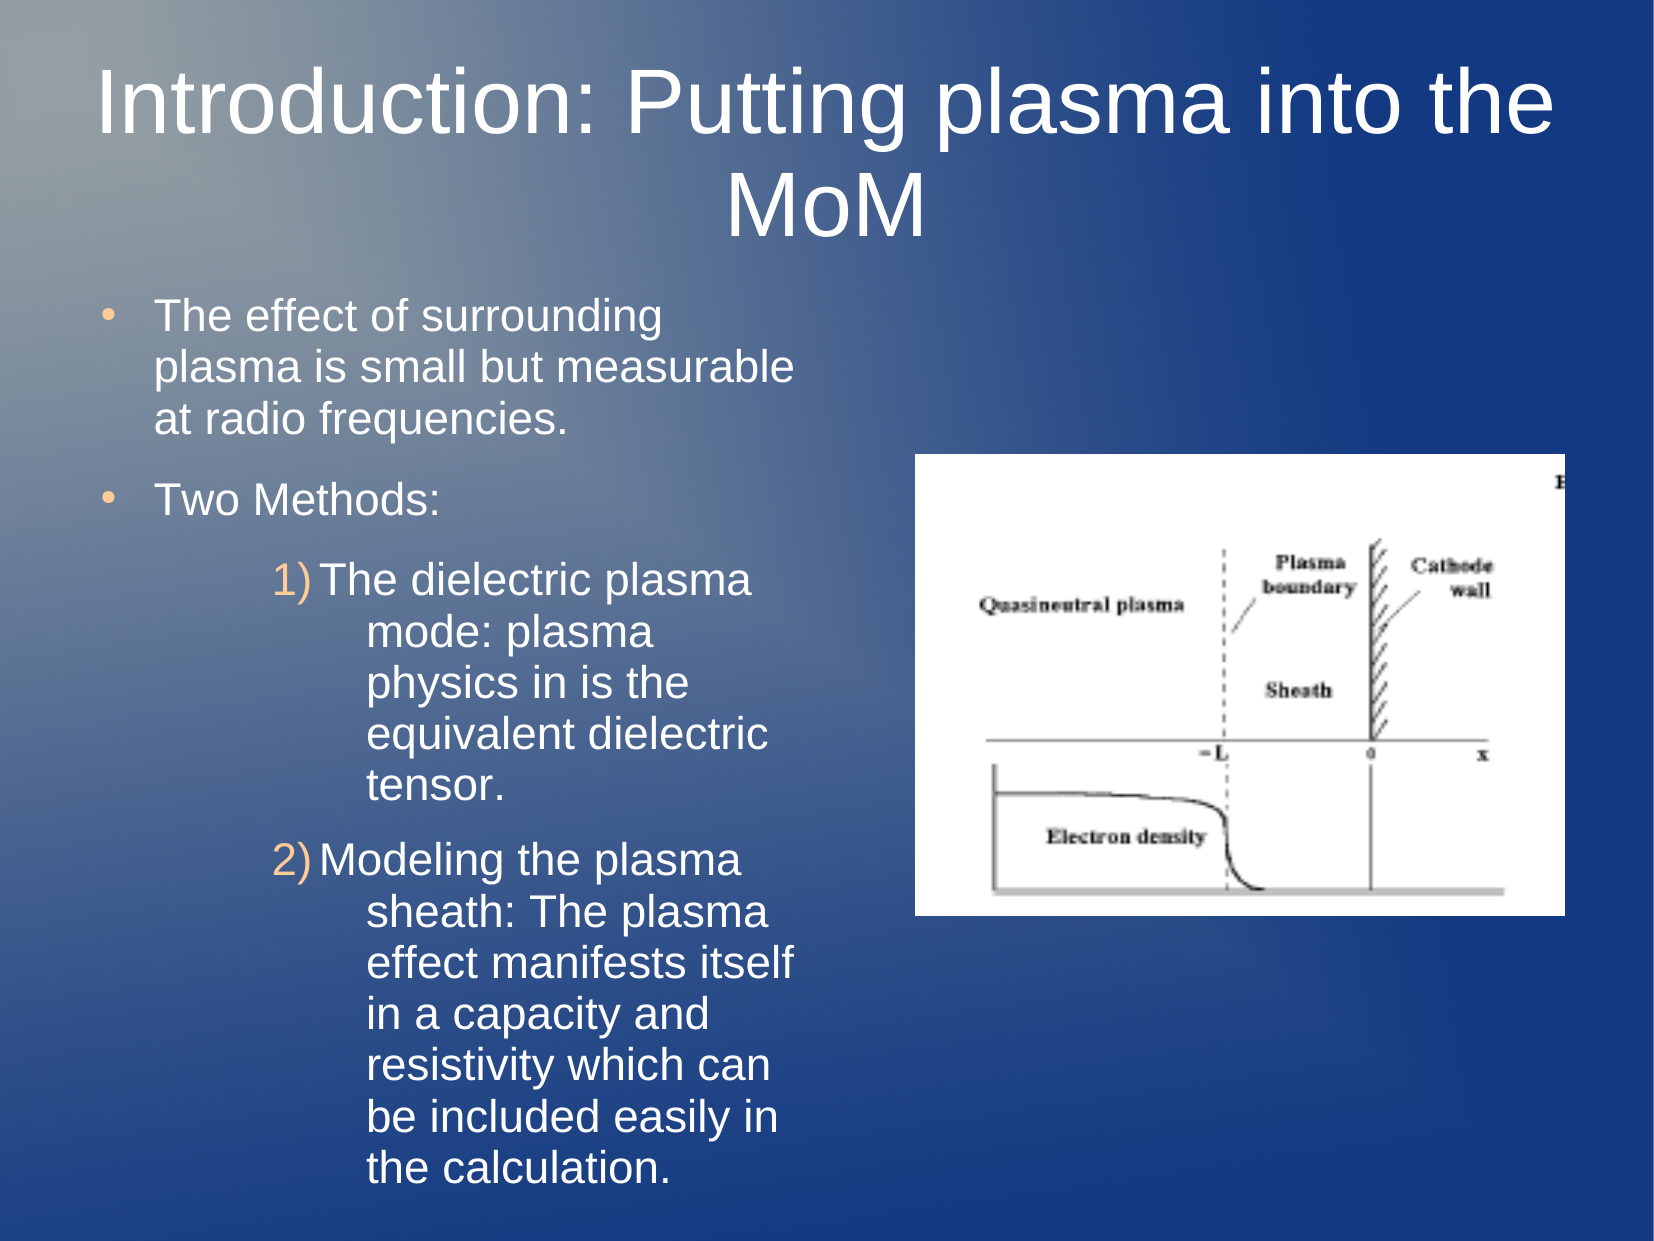

# Introduction: Putting plasma into the MoM
The effect of surrounding plasma is small but measurable at radio frequencies.
Two Methods:
The dielectric plasma mode: plasma physics in is the equivalent dielectric tensor.
Modeling the plasma sheath: The plasma effect manifests itself in a capacity and resistivity which can be included easily in the calculation.